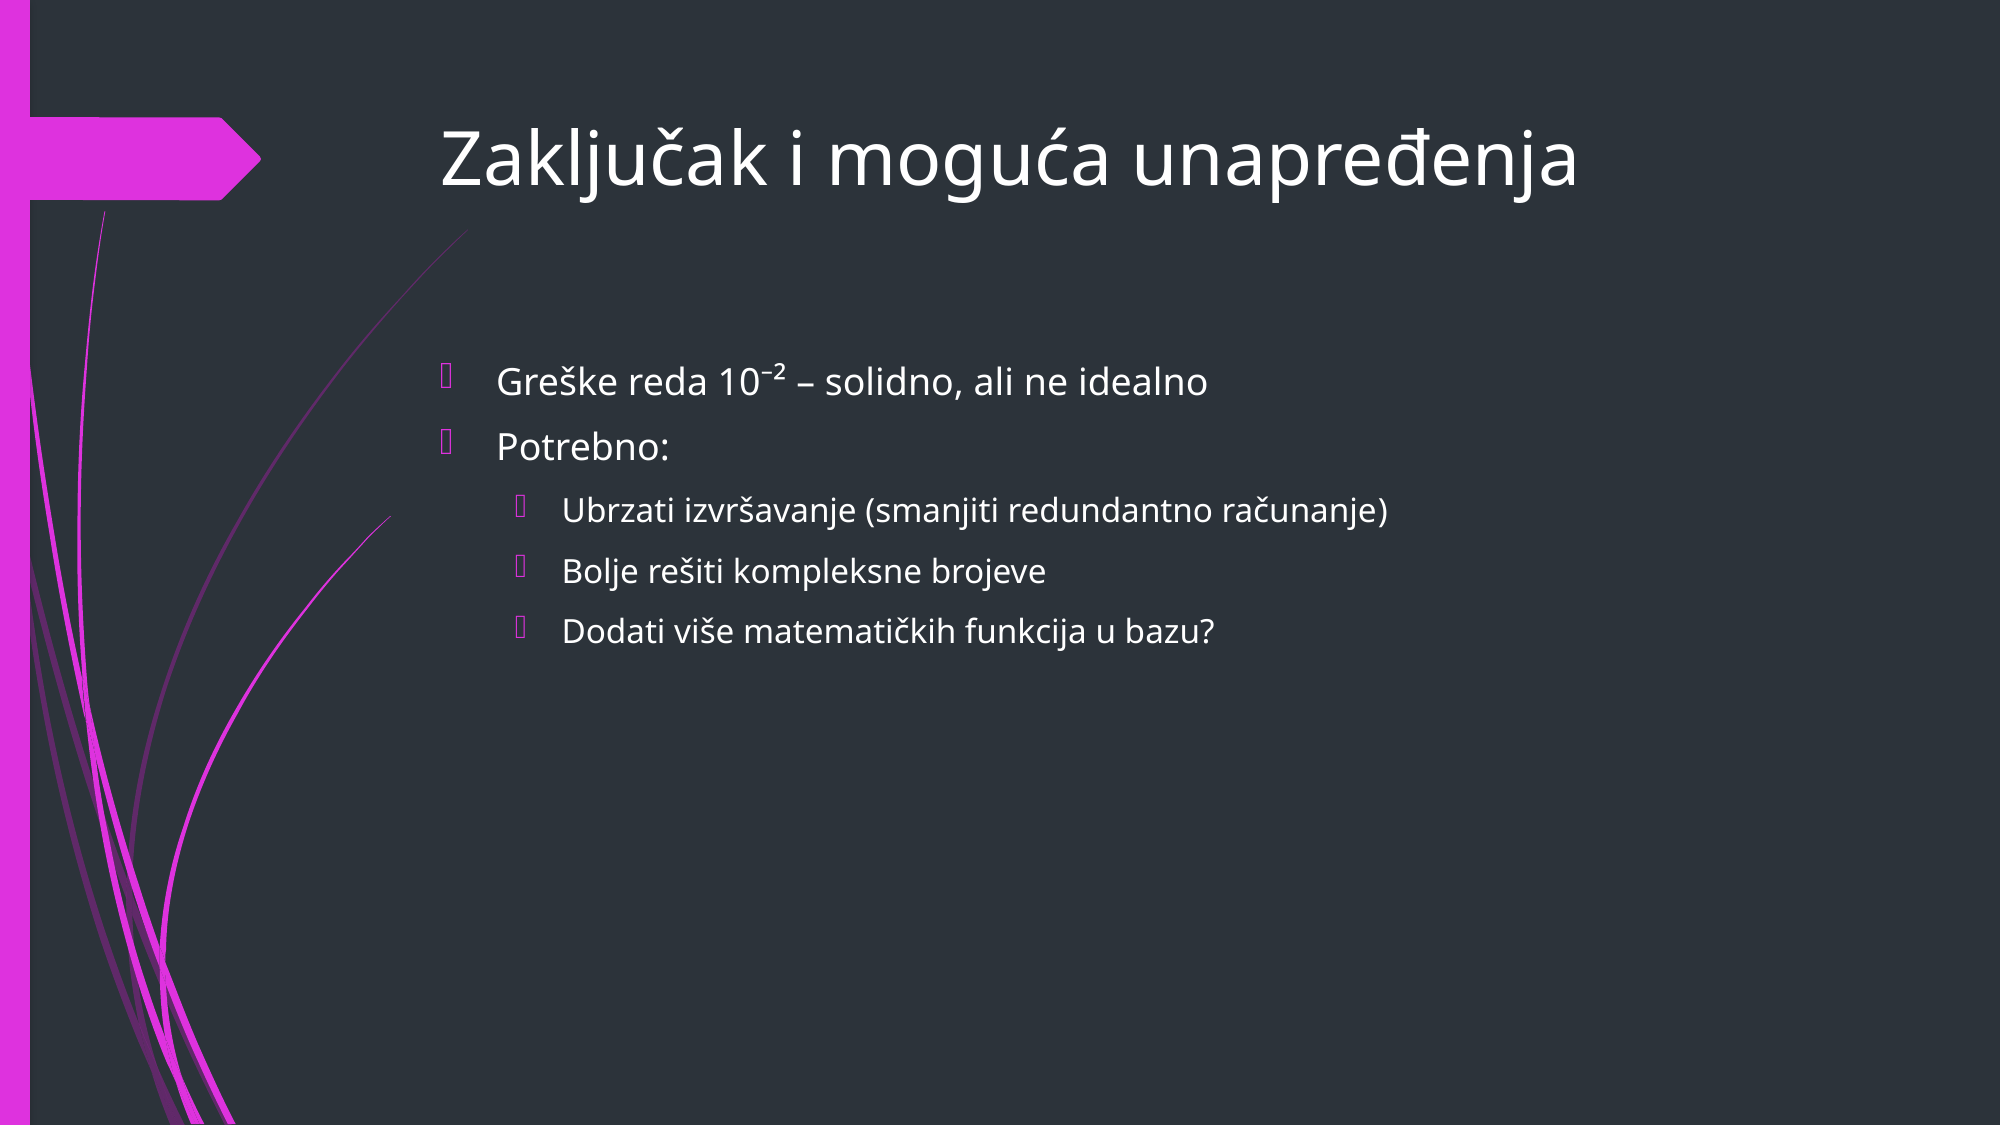

# Zaključak i moguća unapređenja
Greške reda 10⁻² – solidno, ali ne idealno
Potrebno:
Ubrzati izvršavanje (smanjiti redundantno računanje)
Bolje rešiti kompleksne brojeve
Dodati više matematičkih funkcija u bazu?